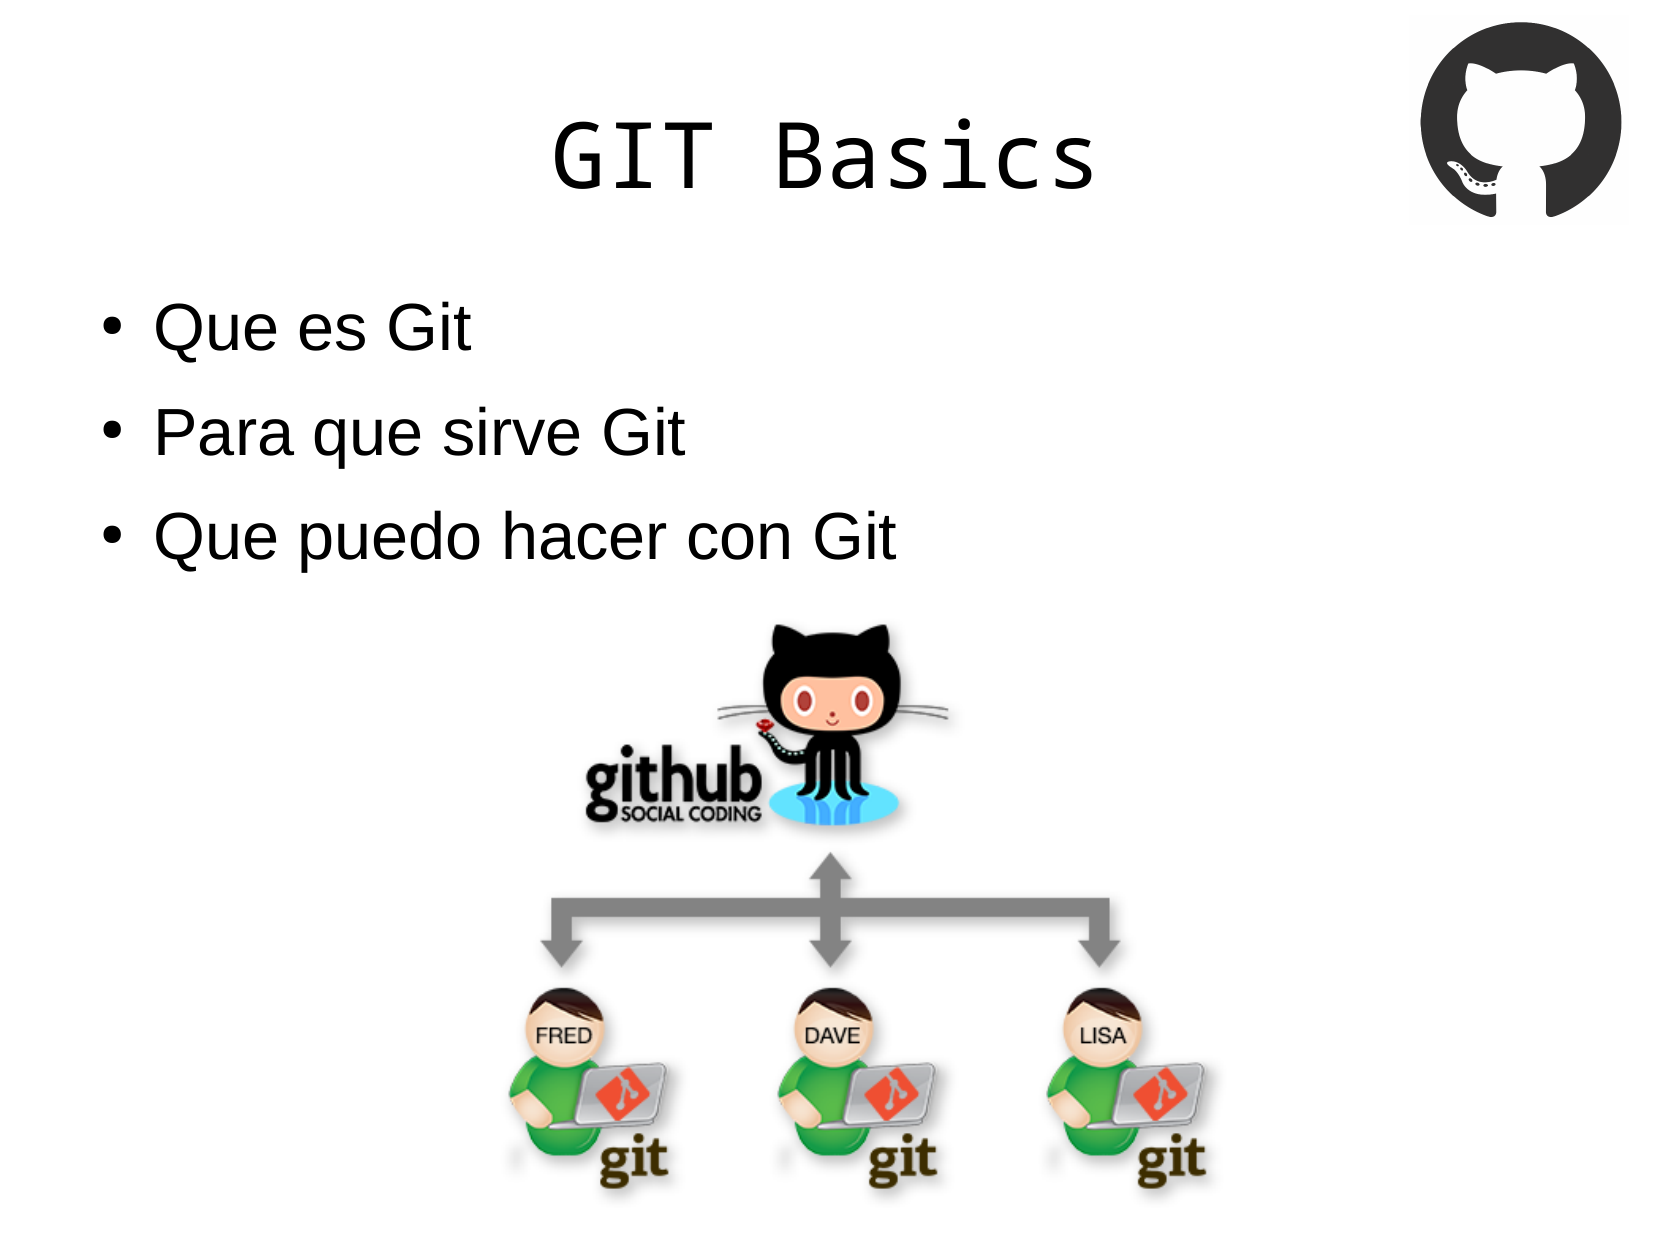

# GIT Basics
Que es Git
Para que sirve Git
Que puedo hacer con Git